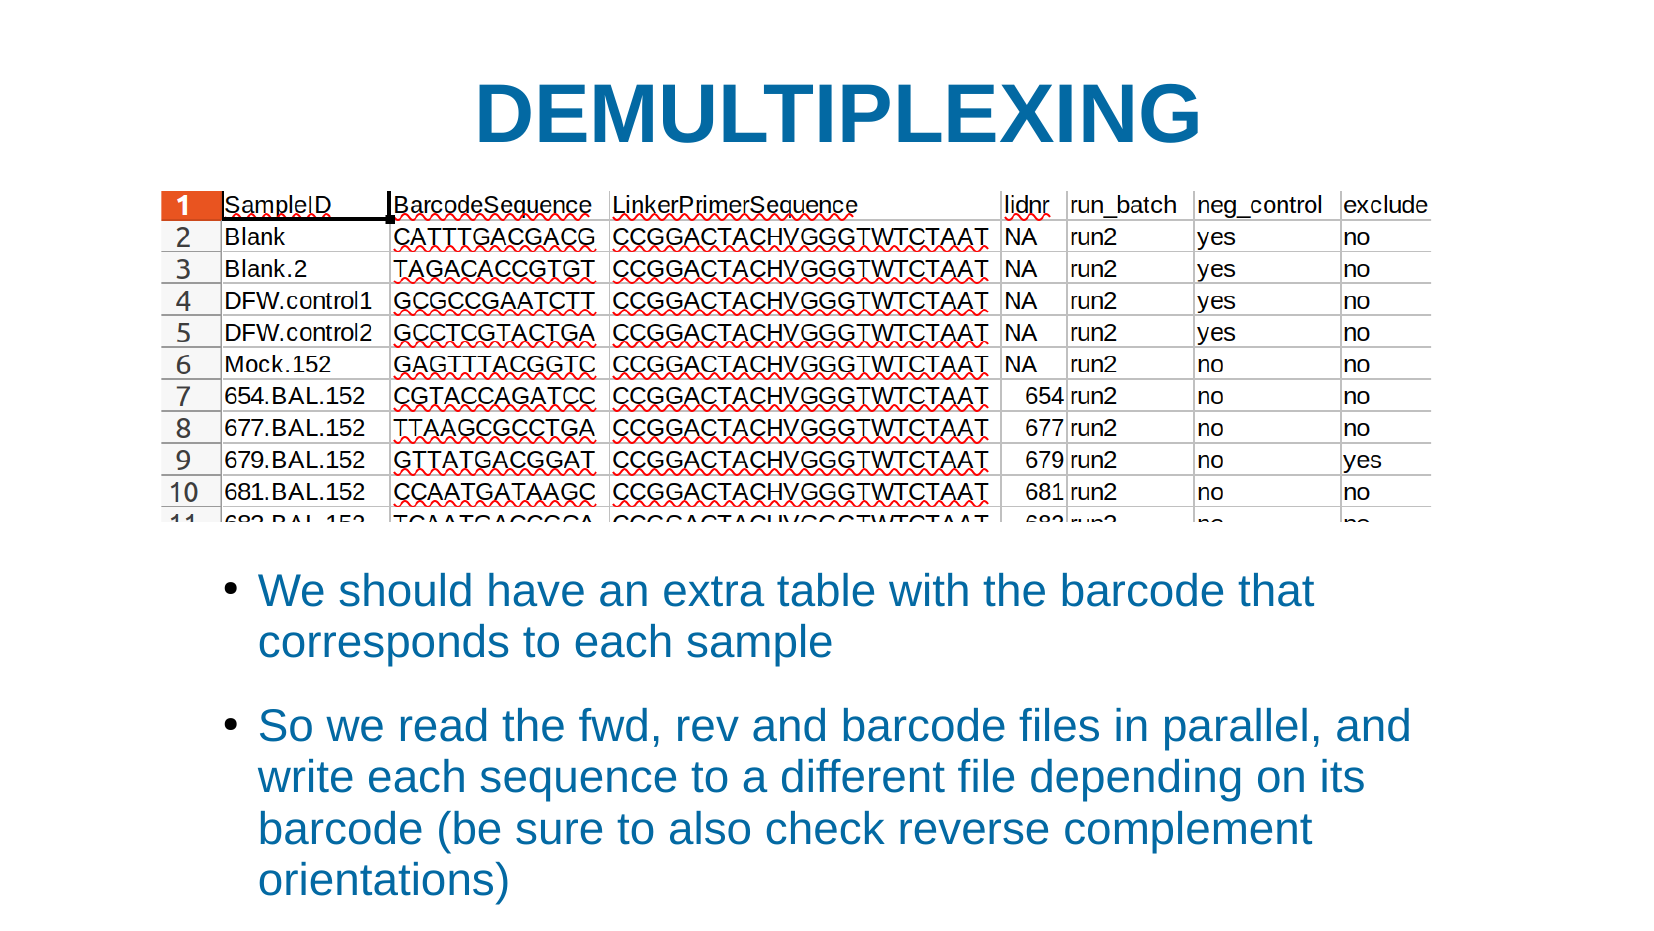

DEMULTIPLEXING
We should have an extra table with the barcode that corresponds to each sample
So we read the fwd, rev and barcode files in parallel, and write each sequence to a different file depending on its barcode (be sure to also check reverse complement orientations)